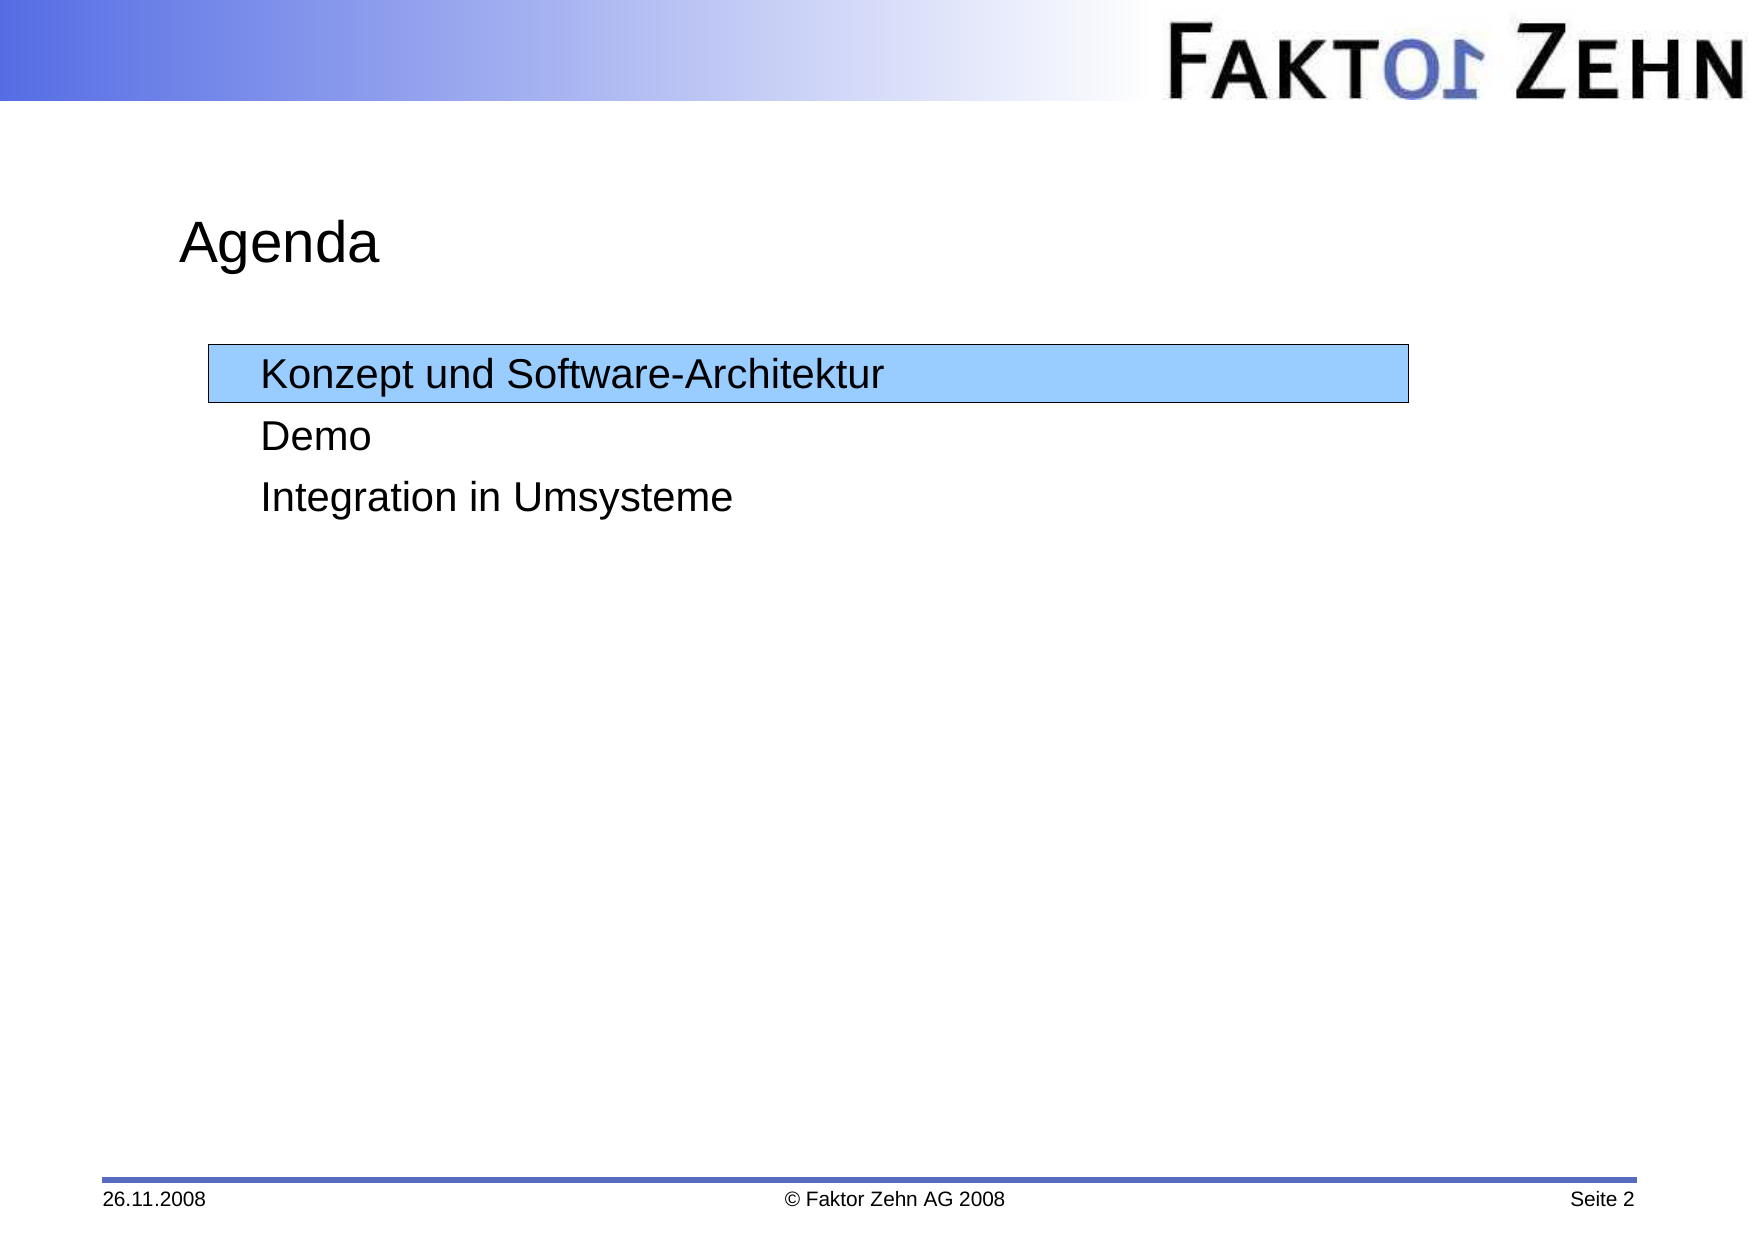

# Agenda
Konzept und Software-Architektur
Demo
Integration in Umsysteme